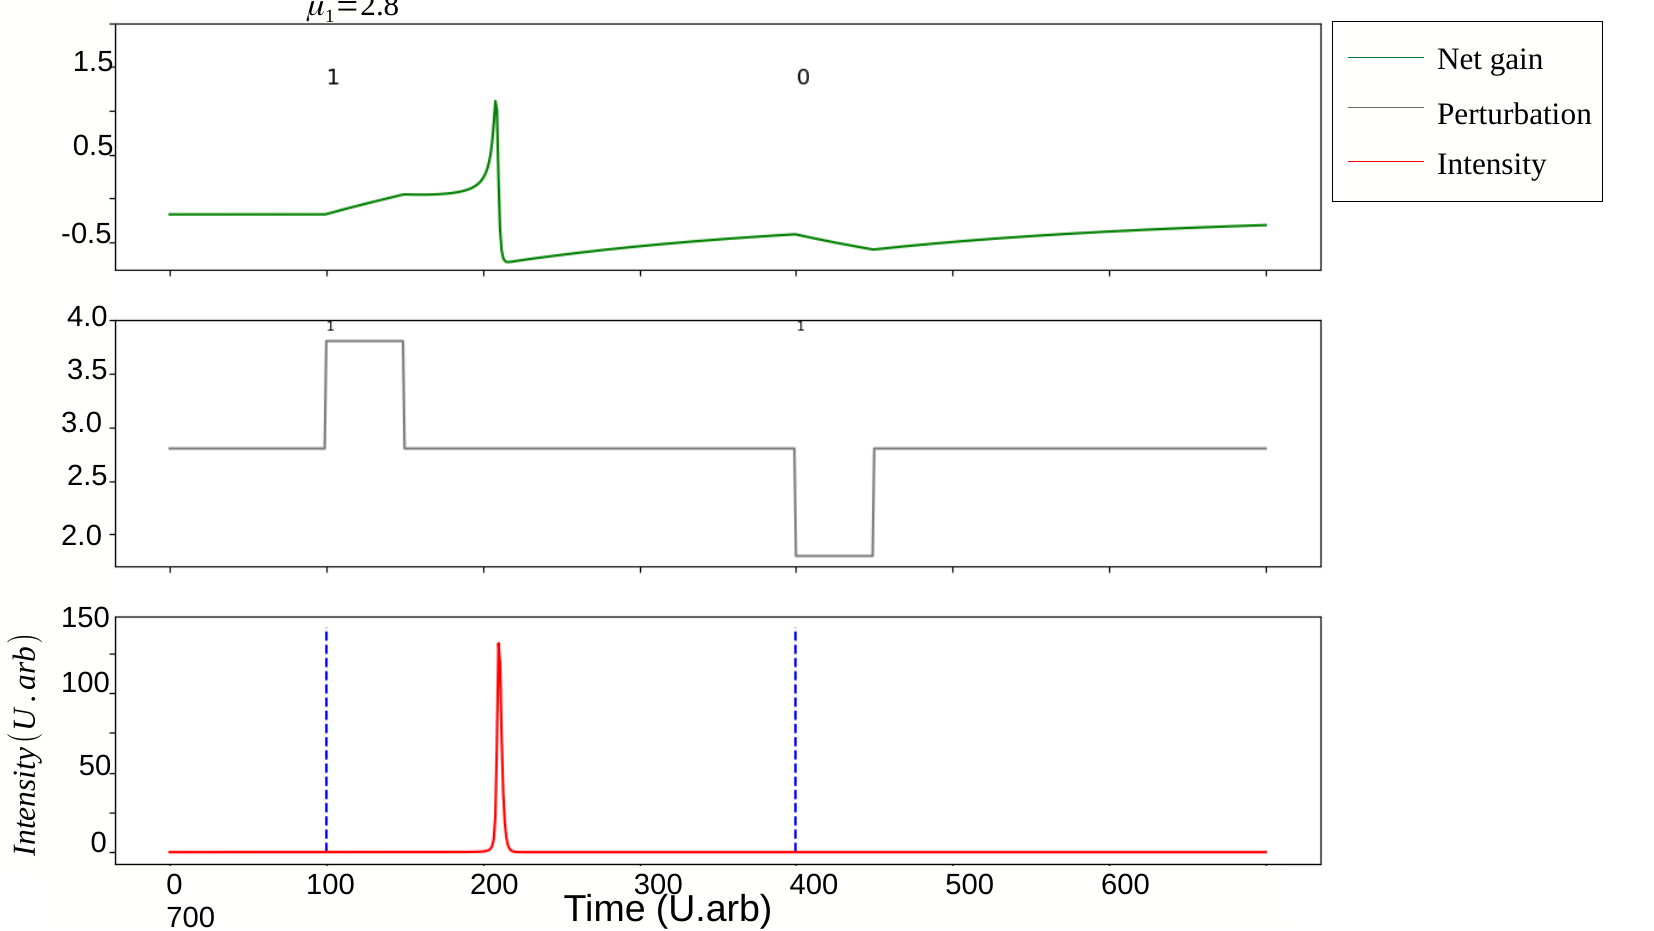

Net gain
1.5
Perturbation
0.5
Intensity
-0.5
4.0
3.5
3.0
2.5
2.0
150
100
50
0
0 100 200 300 400 500 600 700
Time (U.arb)